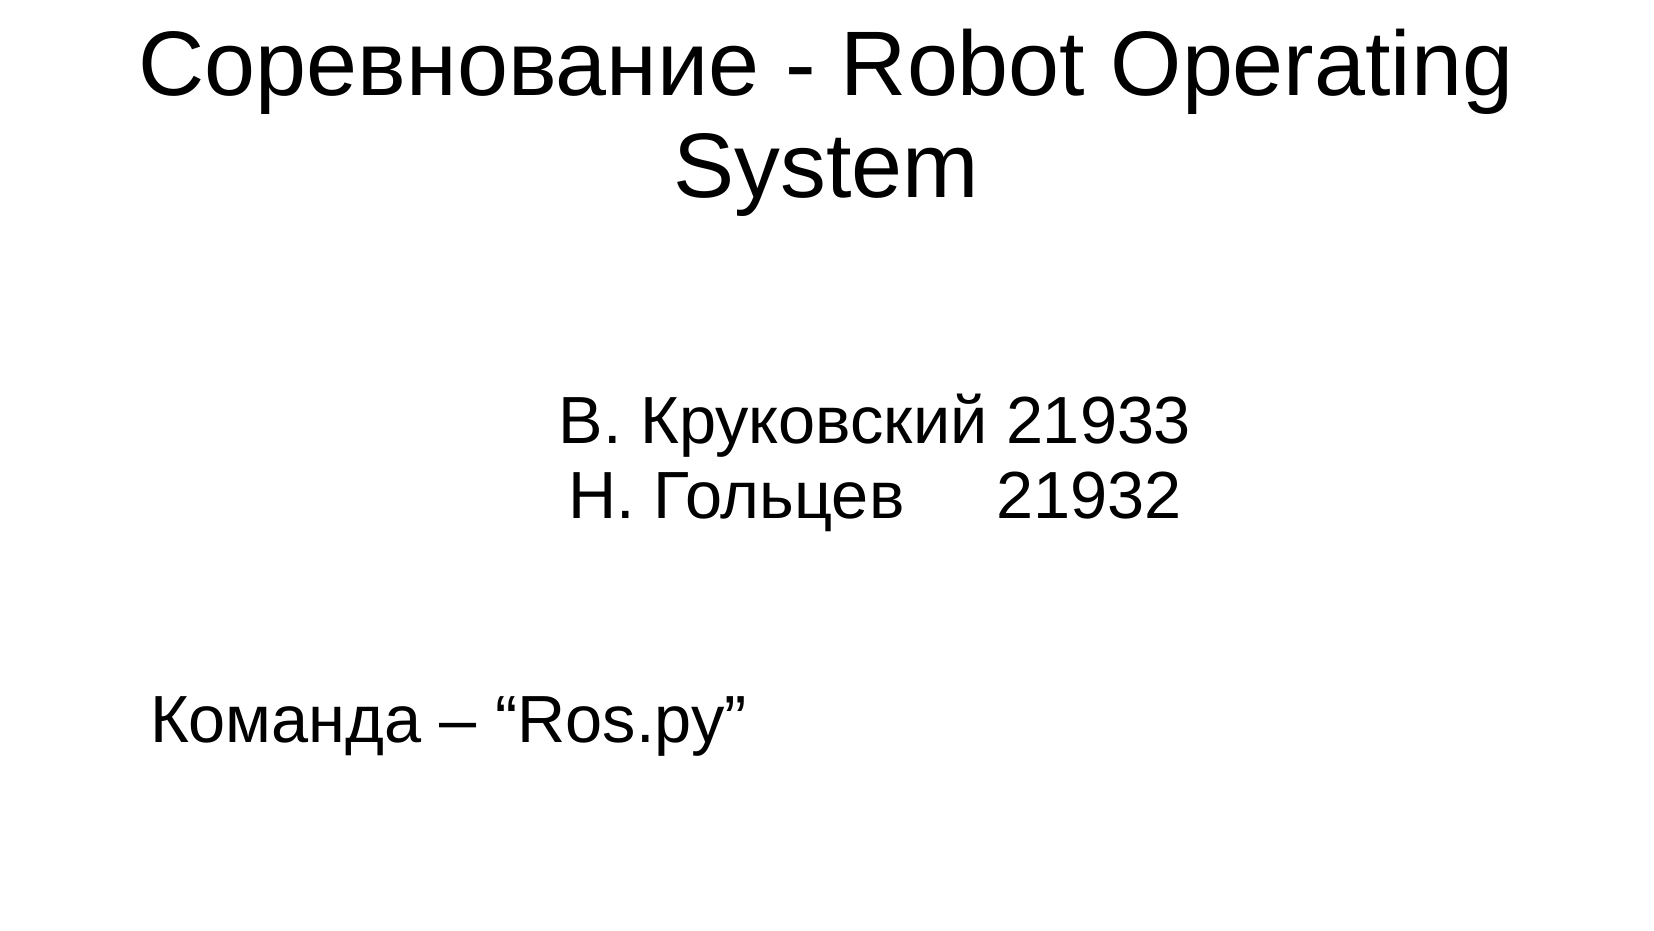

# Соревнование - Robot Operating System
В. Круковский 21933
Н. Гольцев 21932
Команда – “Ros.py”